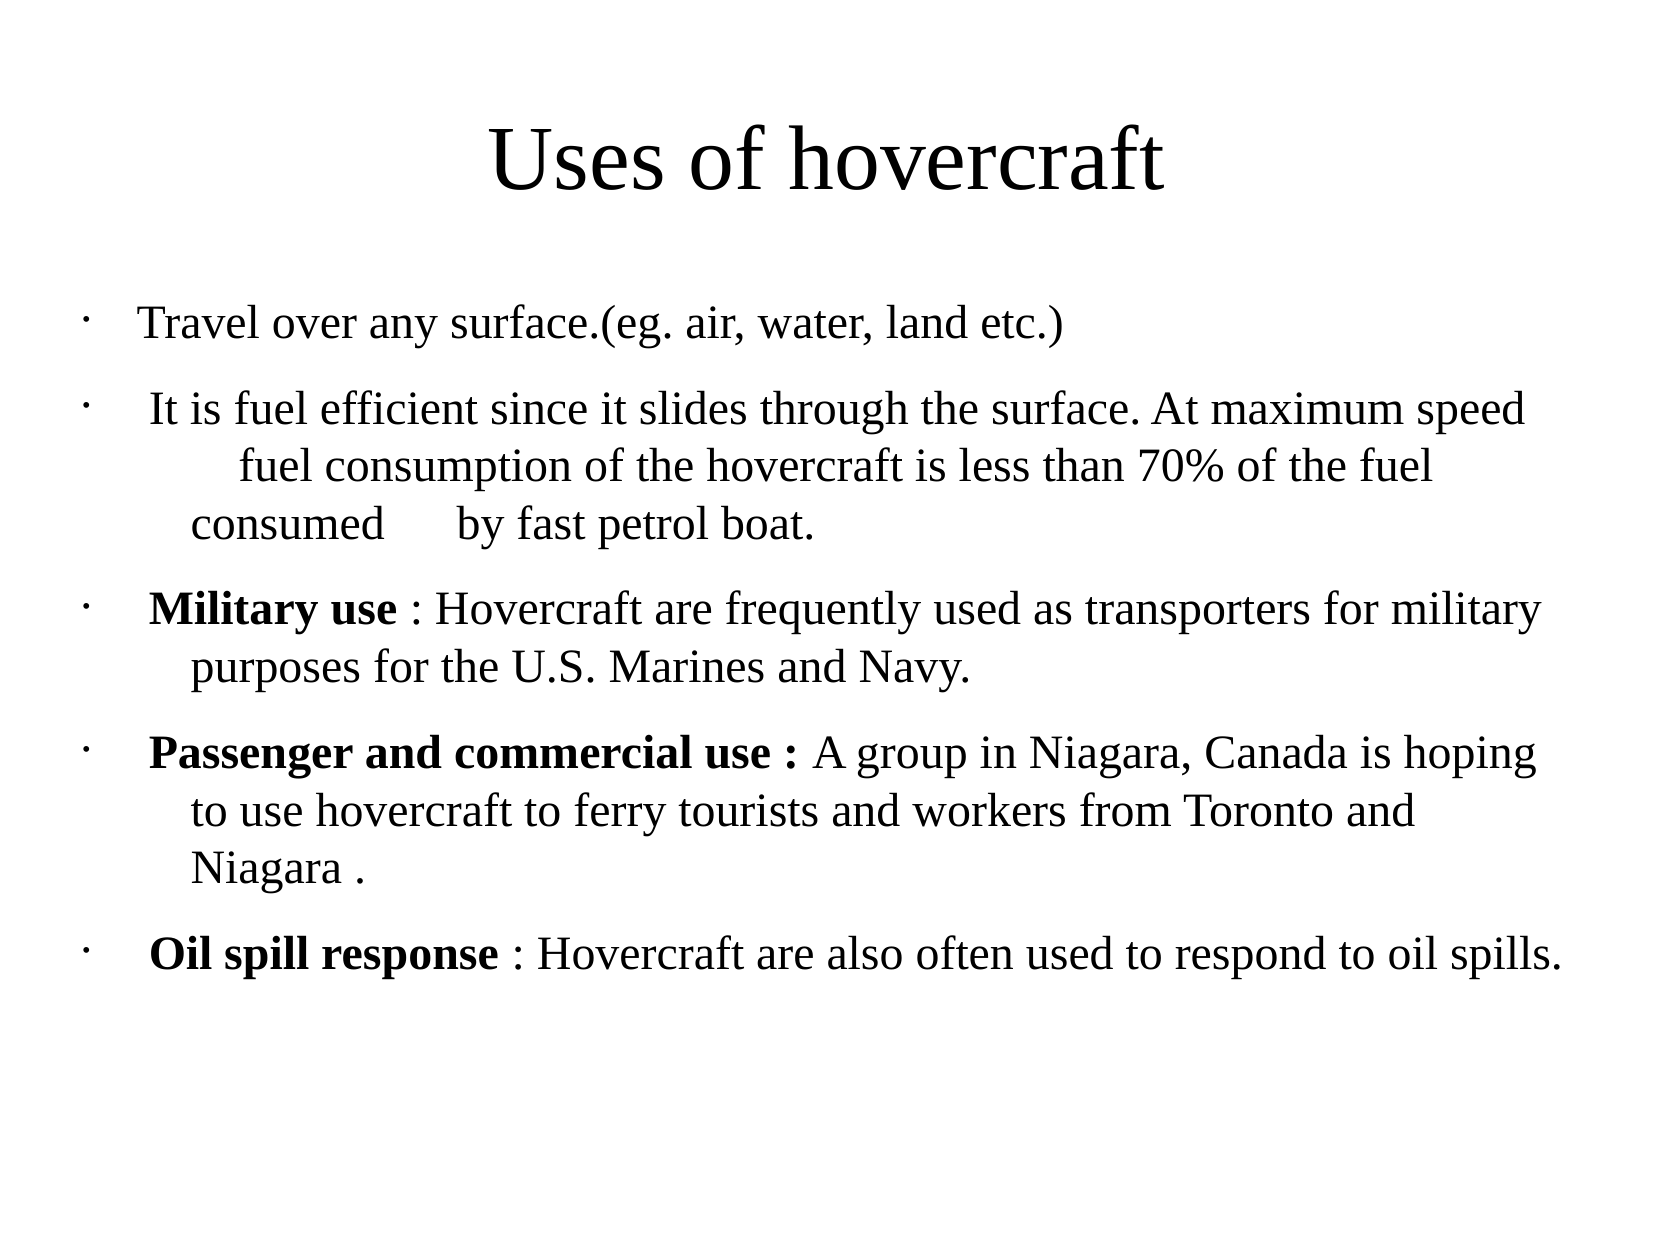

# Uses of hovercraft
Travel over any surface.(eg. air, water, land etc.)
 It is fuel efficient since it slides through the surface. At maximum speed fuel consumption of the hovercraft is less than 70% of the fuel consumed by fast petrol boat.
 Military use : Hovercraft are frequently used as transporters for military purposes for the U.S. Marines and Navy.
 Passenger and commercial use : A group in Niagara, Canada is hoping to use hovercraft to ferry tourists and workers from Toronto and Niagara .
 Oil spill response : Hovercraft are also often used to respond to oil spills.